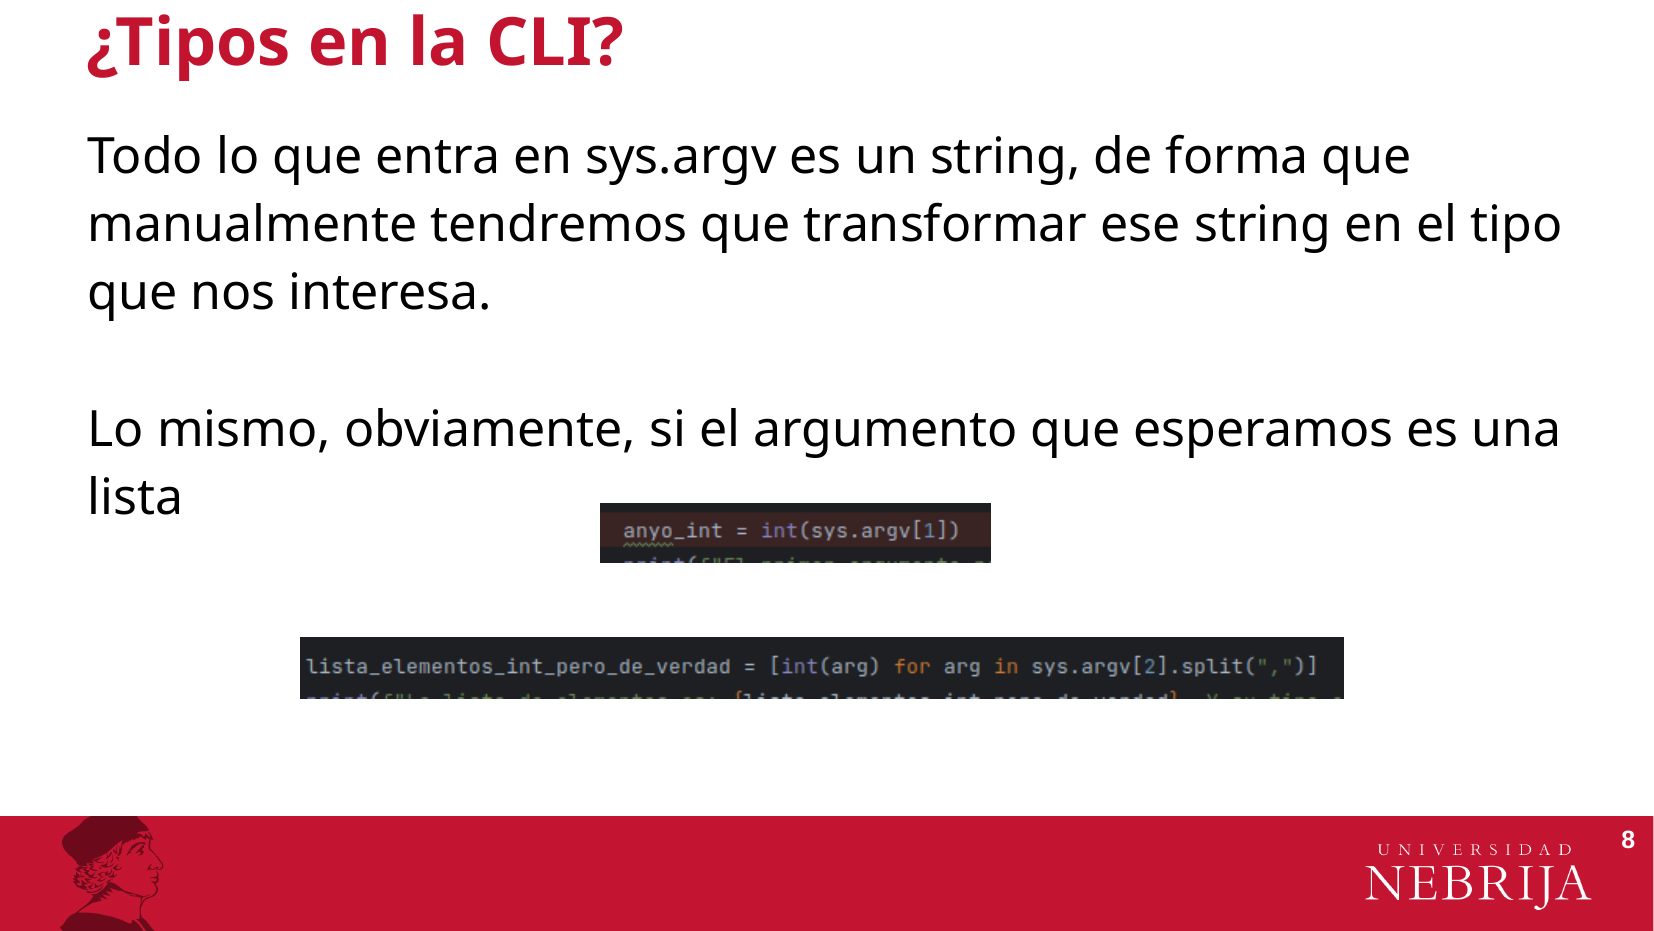

¿Tipos en la CLI?
Todo lo que entra en sys.argv es un string, de forma que manualmente tendremos que transformar ese string en el tipo que nos interesa.
Lo mismo, obviamente, si el argumento que esperamos es una lista